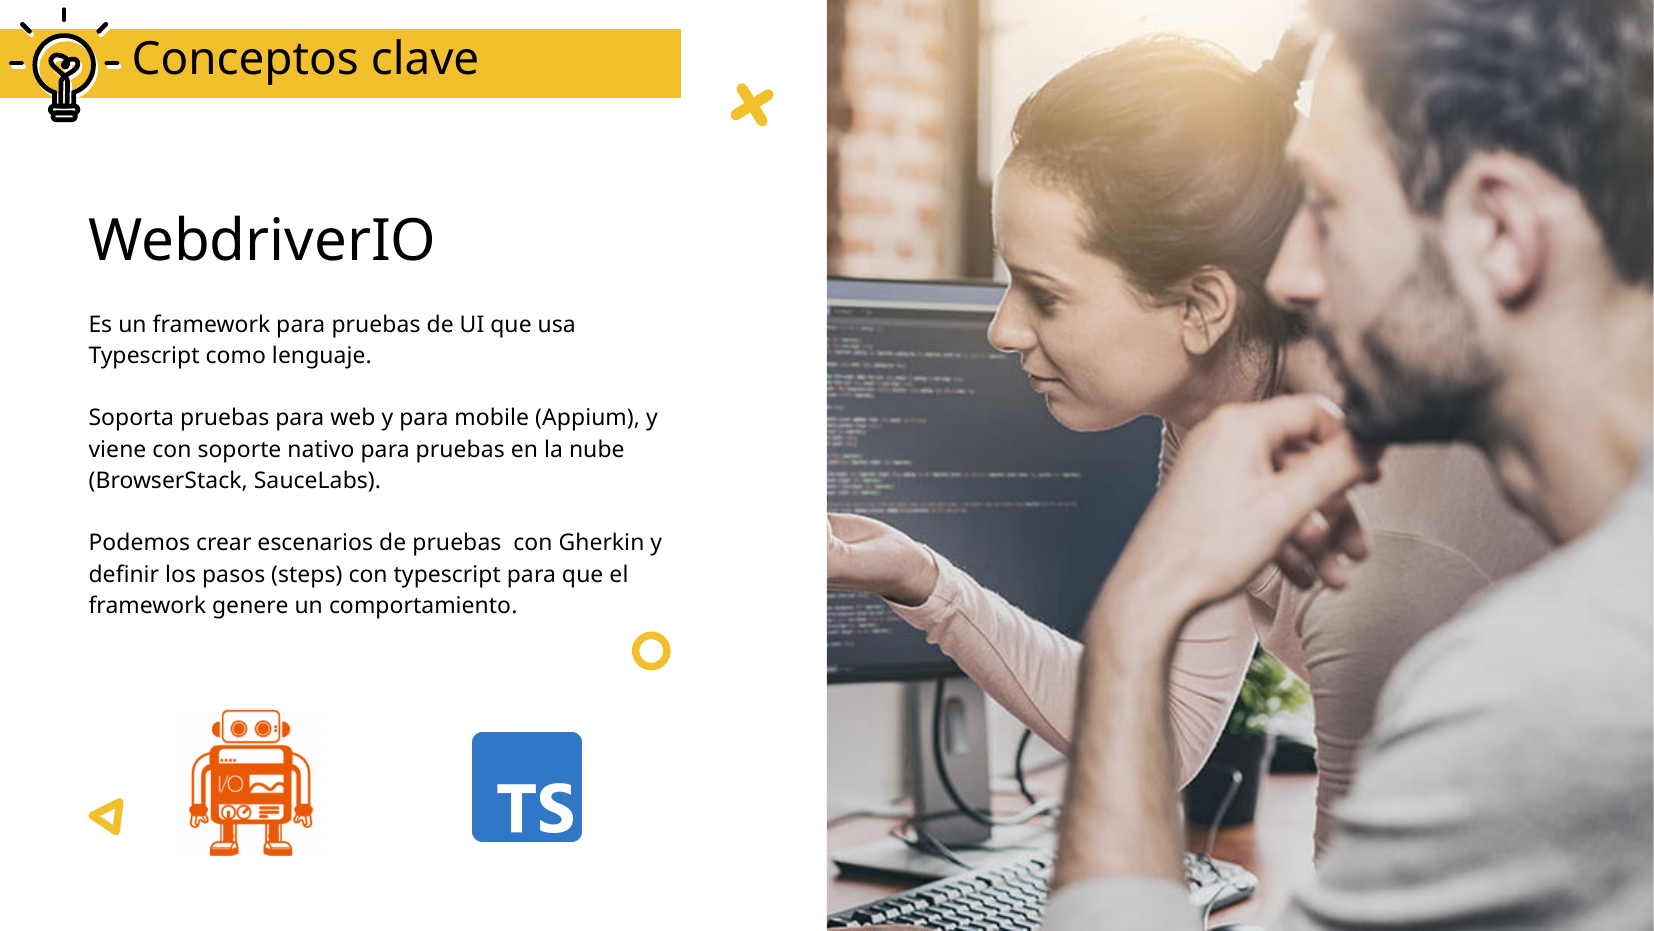

Conceptos clave
# WebdriverIO
Es un framework para pruebas de UI que usa Typescript como lenguaje.
Soporta pruebas para web y para mobile (Appium), y viene con soporte nativo para pruebas en la nube (BrowserStack, SauceLabs).
Podemos crear escenarios de pruebas con Gherkin y definir los pasos (steps) con typescript para que el framework genere un comportamiento.